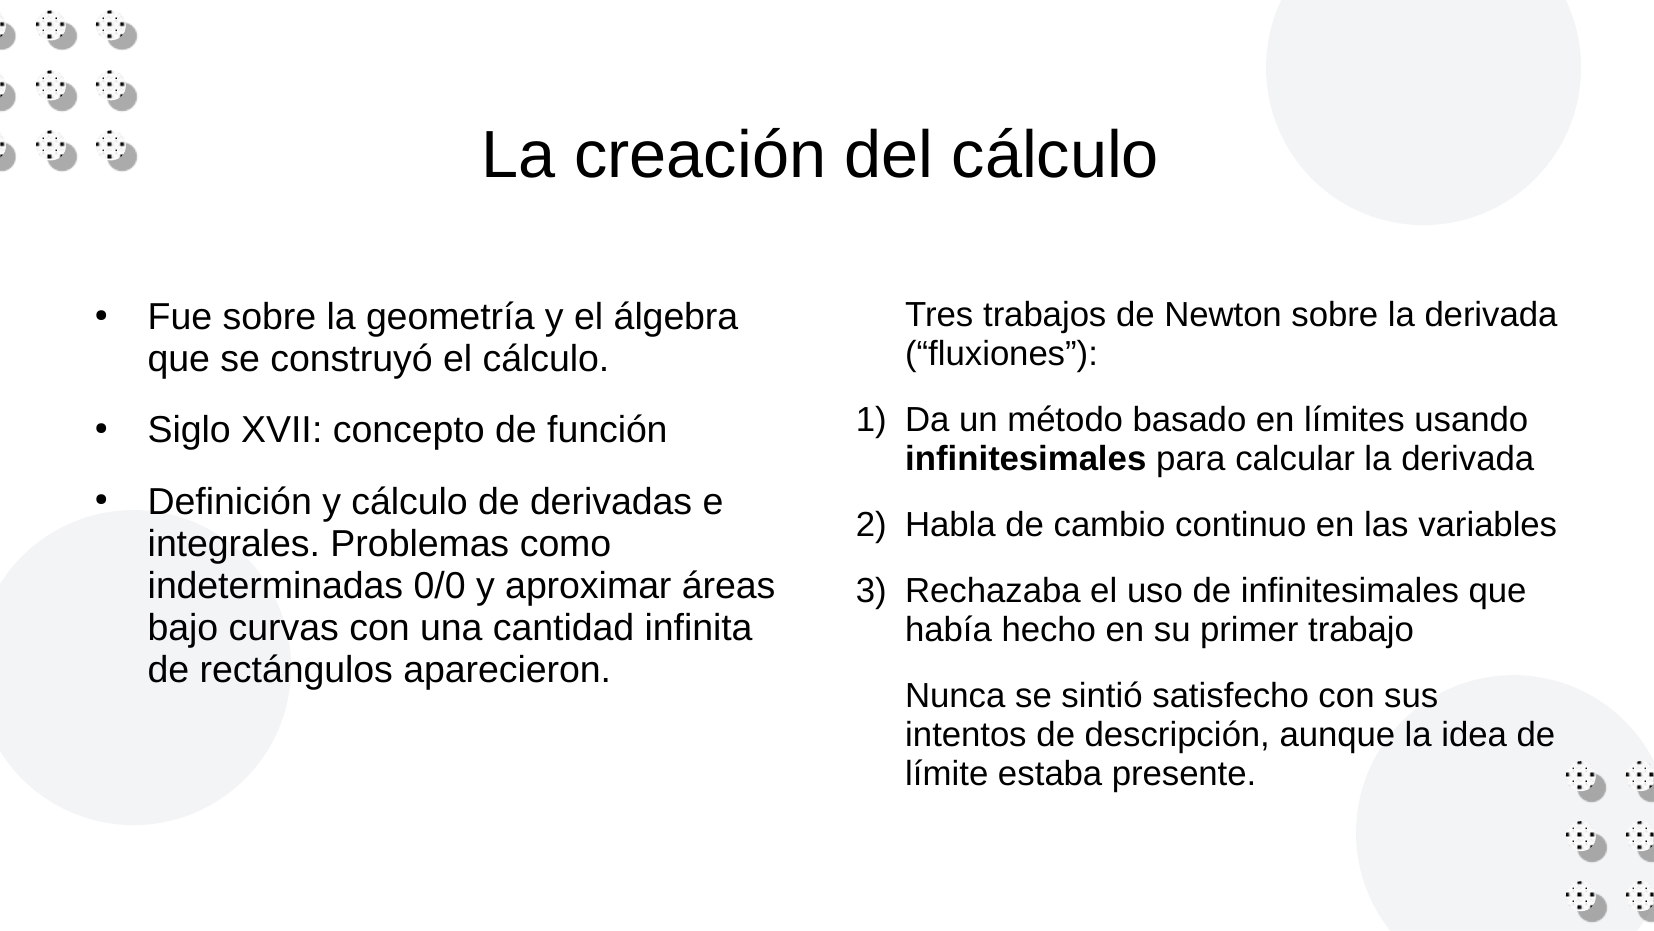

# La creación del cálculo
Fue sobre la geometría y el álgebra que se construyó el cálculo.
Siglo XVII: concepto de función
Definición y cálculo de derivadas e integrales. Problemas como indeterminadas 0/0 y aproximar áreas bajo curvas con una cantidad infinita de rectángulos aparecieron.
Tres trabajos de Newton sobre la derivada (“fluxiones”):
Da un método basado en límites usando infinitesimales para calcular la derivada
Habla de cambio continuo en las variables
Rechazaba el uso de infinitesimales que había hecho en su primer trabajo
Nunca se sintió satisfecho con sus intentos de descripción, aunque la idea de límite estaba presente.